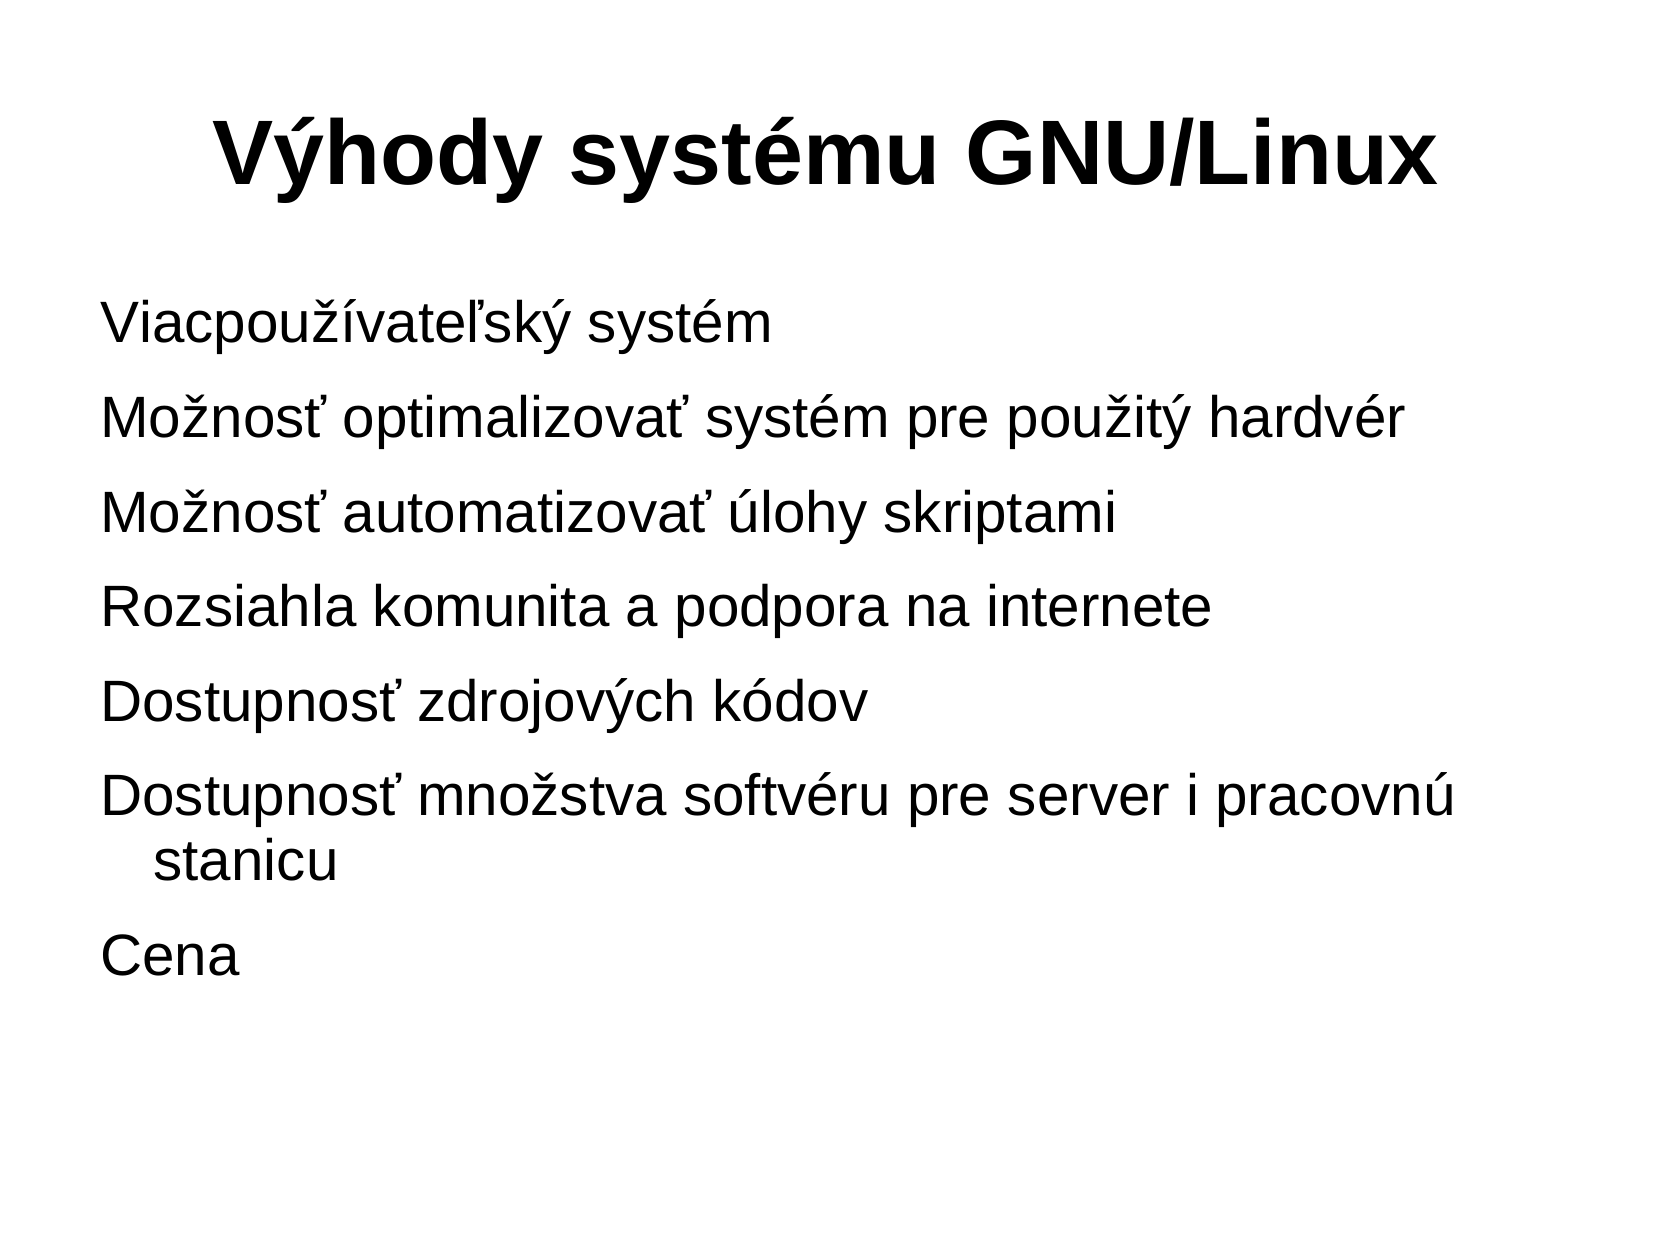

# Výhody systému GNU/Linux
Viacpoužívateľský systém
Možnosť optimalizovať systém pre použitý hardvér
Možnosť automatizovať úlohy skriptami
Rozsiahla komunita a podpora na internete
Dostupnosť zdrojových kódov
Dostupnosť množstva softvéru pre server i pracovnú stanicu
Cena